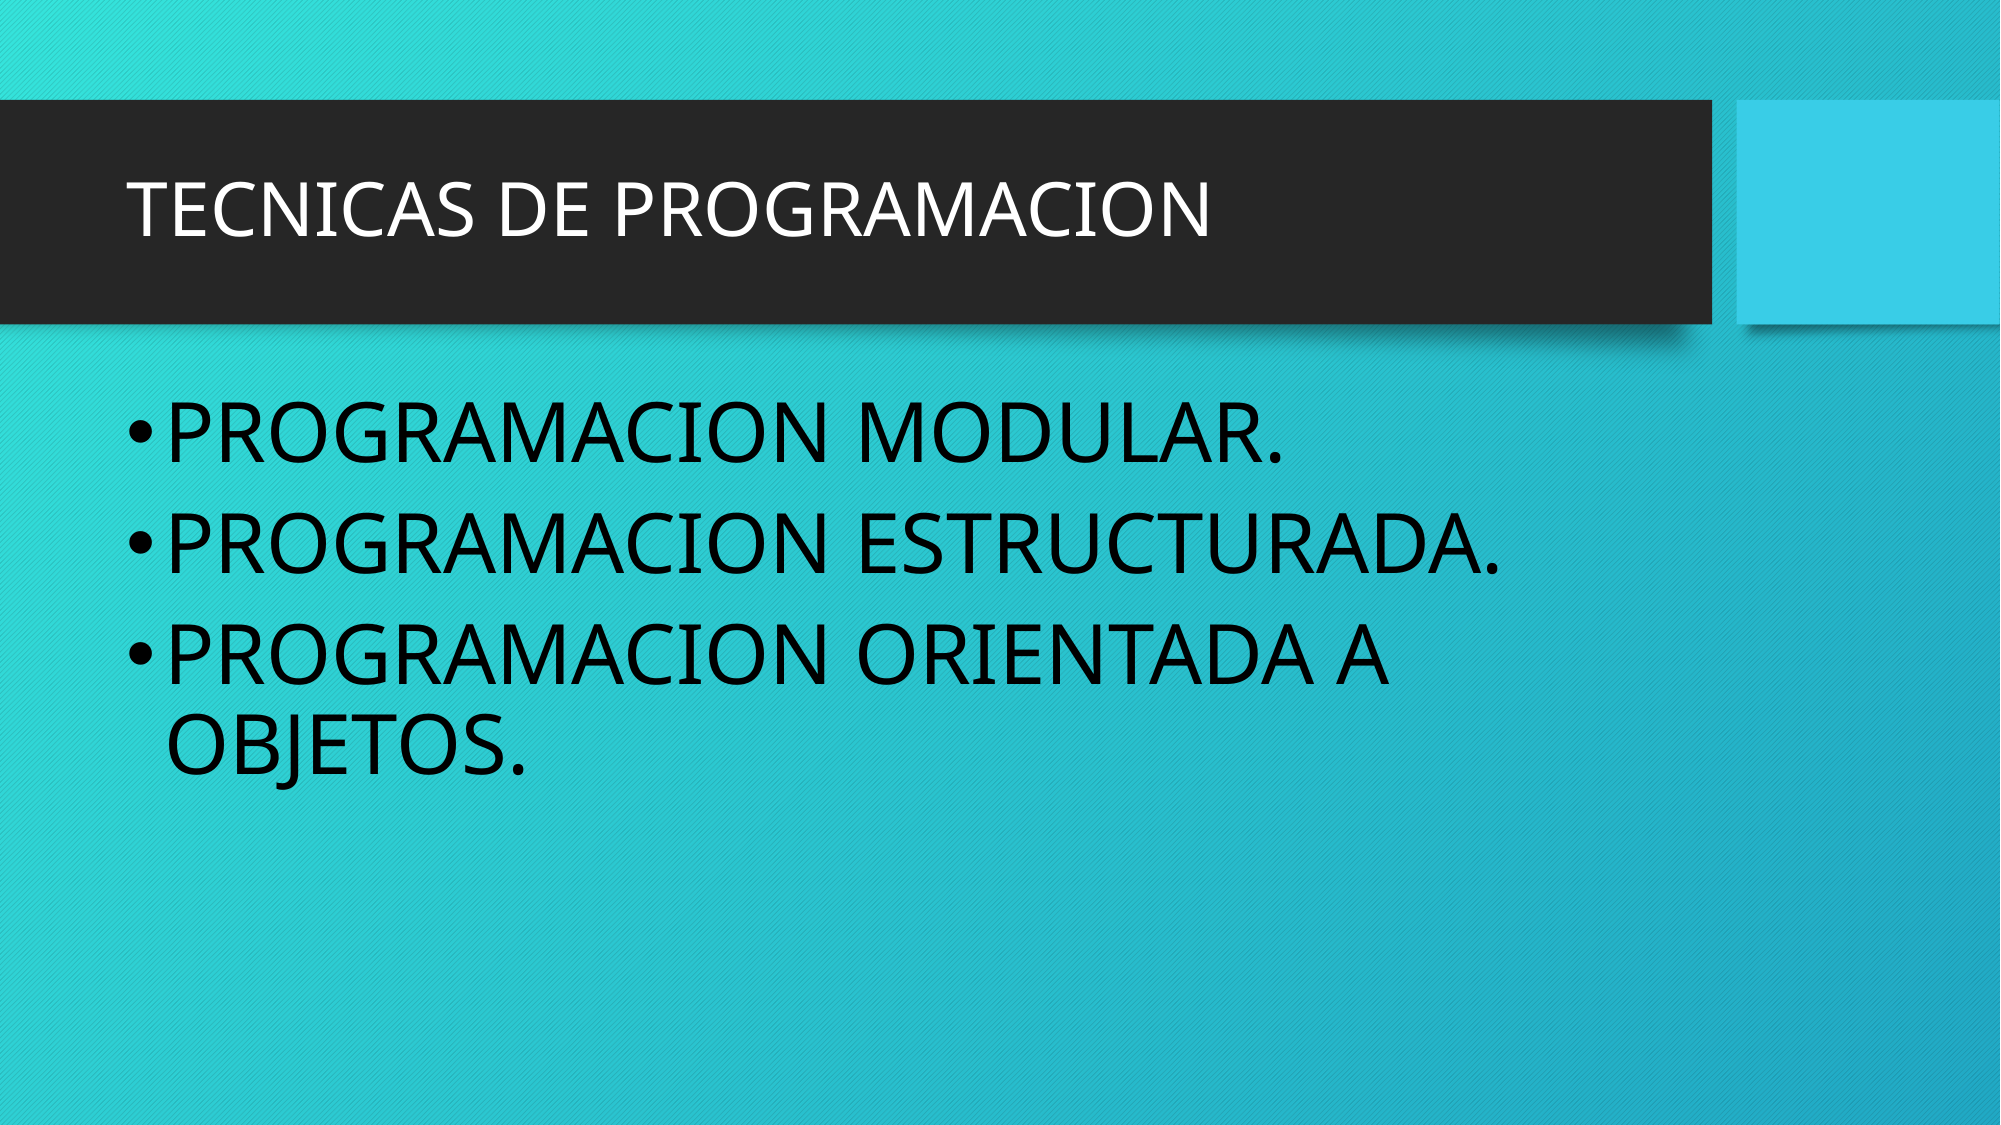

# TECNICAS DE PROGRAMACION
PROGRAMACION MODULAR.
PROGRAMACION ESTRUCTURADA.
PROGRAMACION ORIENTADA A OBJETOS.